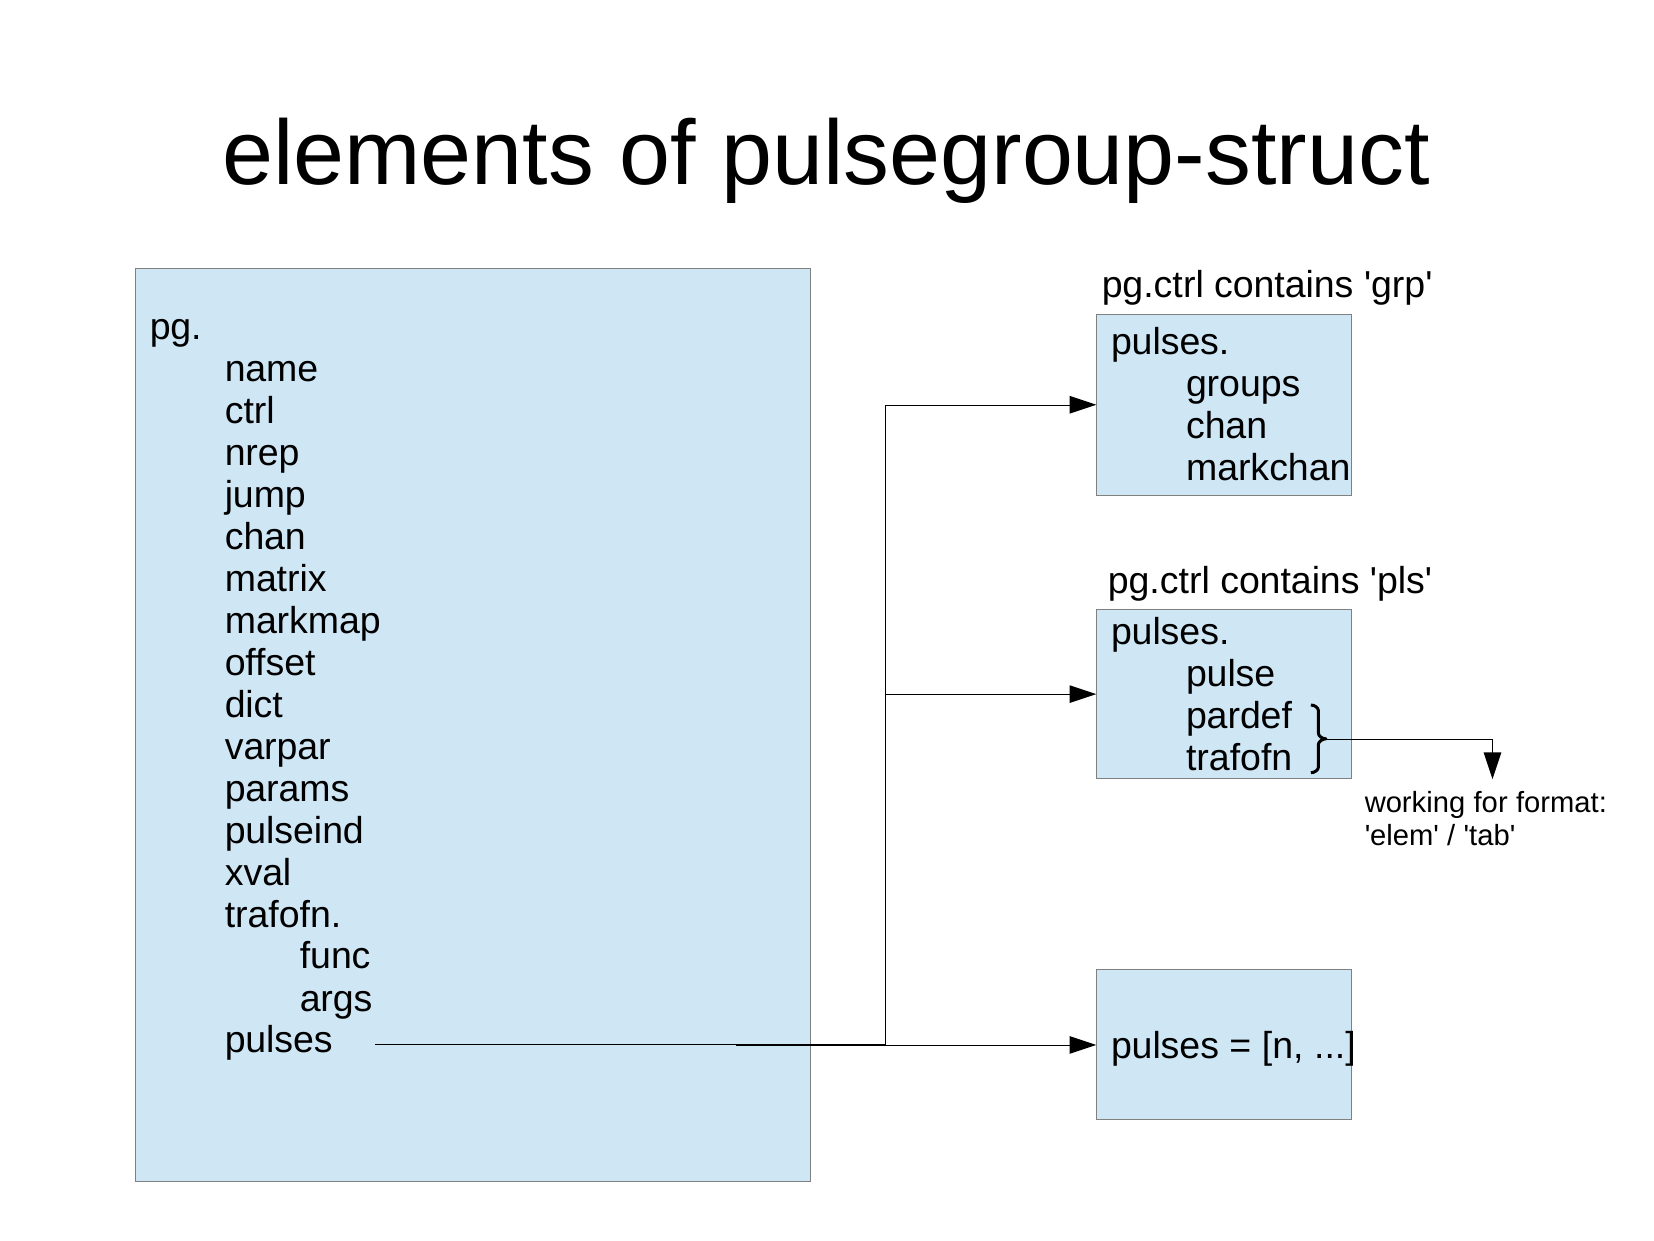

# elements of pulsegroup-struct
pg.ctrl contains 'grp'
pg.
	name
	ctrl
	nrep
	jump
	chan
	matrix
	markmap
	offset
	dict
	varpar
	params
	pulseind
	xval
	trafofn.
		func
		args
	pulses
pulses.
	groups
	chan
	markchan
pg.ctrl contains 'pls'
pulses.
	pulse
	pardef
	trafofn
working for format: 'elem' / 'tab'
pulses = [n, ...]